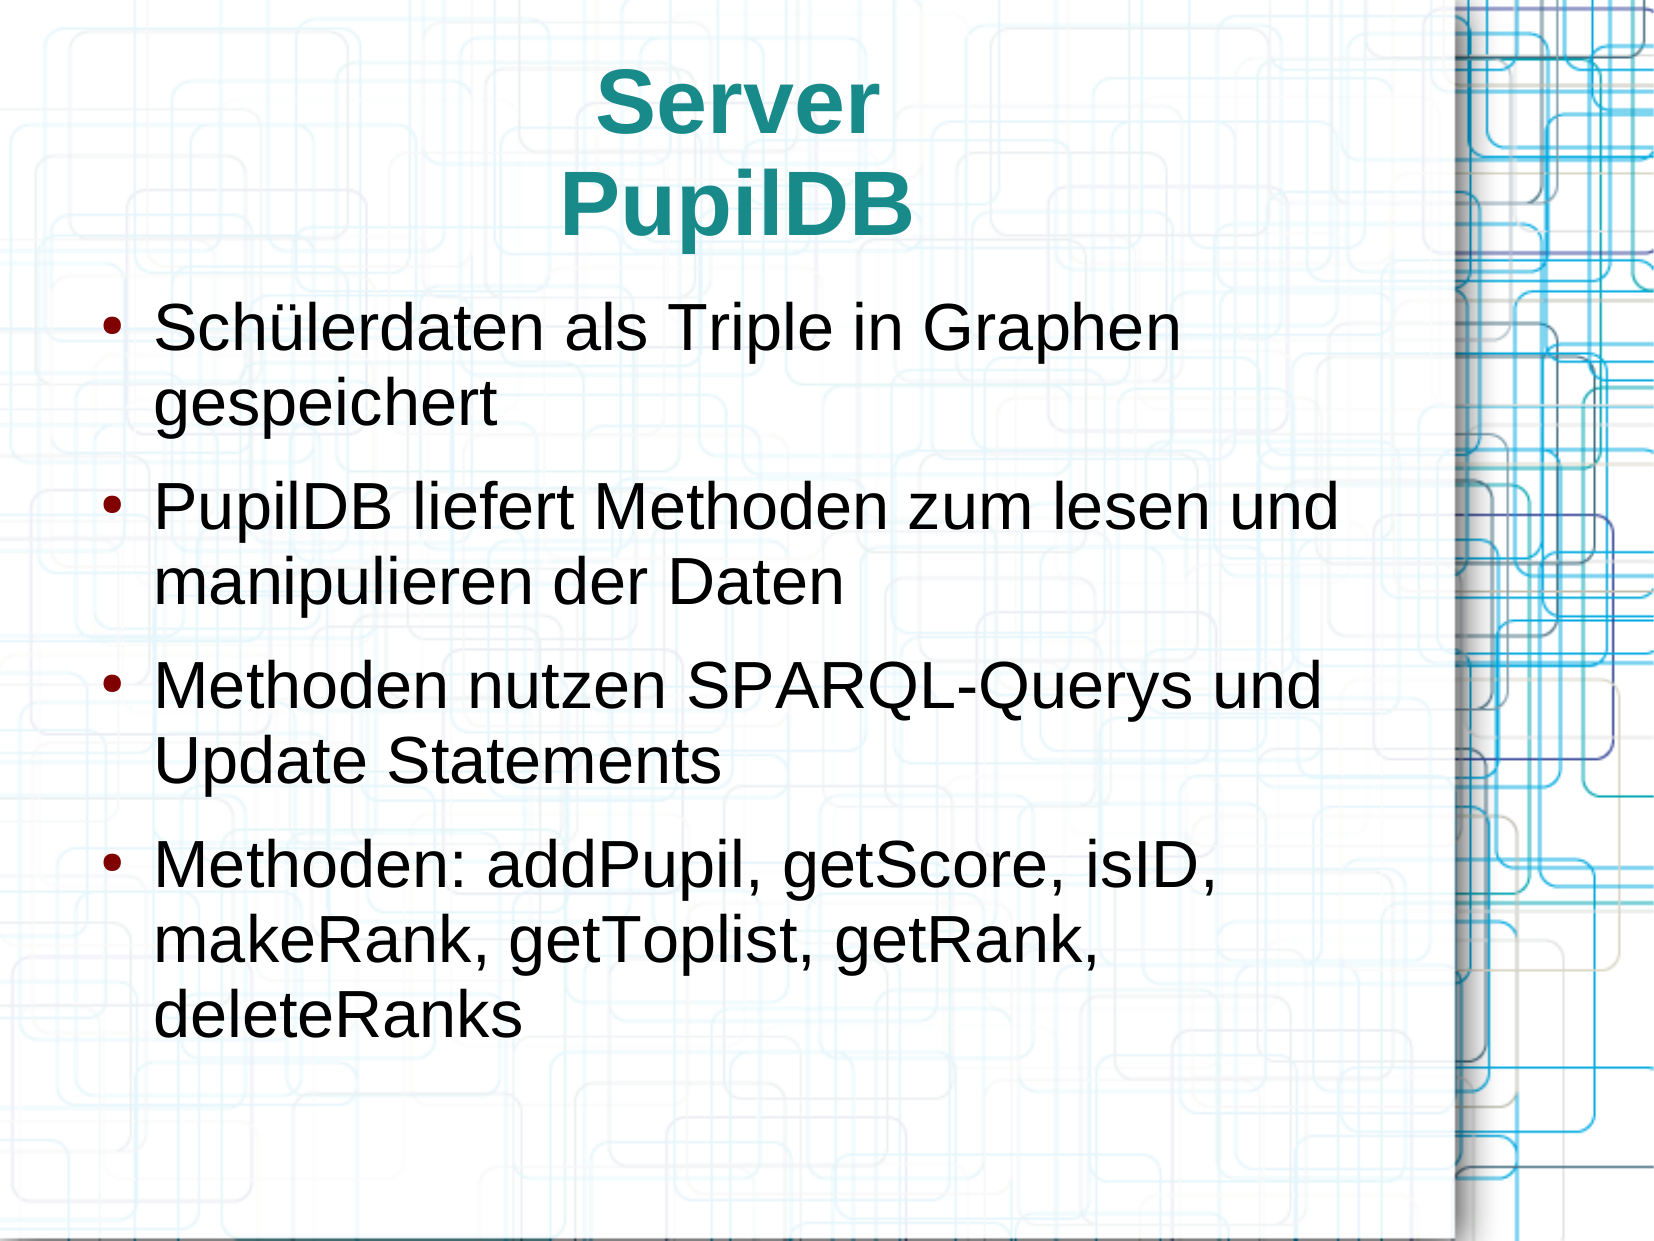

# Server PupilDB
Schülerdaten als Triple in Graphen gespeichert
PupilDB liefert Methoden zum lesen und manipulieren der Daten
Methoden nutzen SPARQL-Querys und Update Statements
Methoden: addPupil, getScore, isID, makeRank, getToplist, getRank, deleteRanks